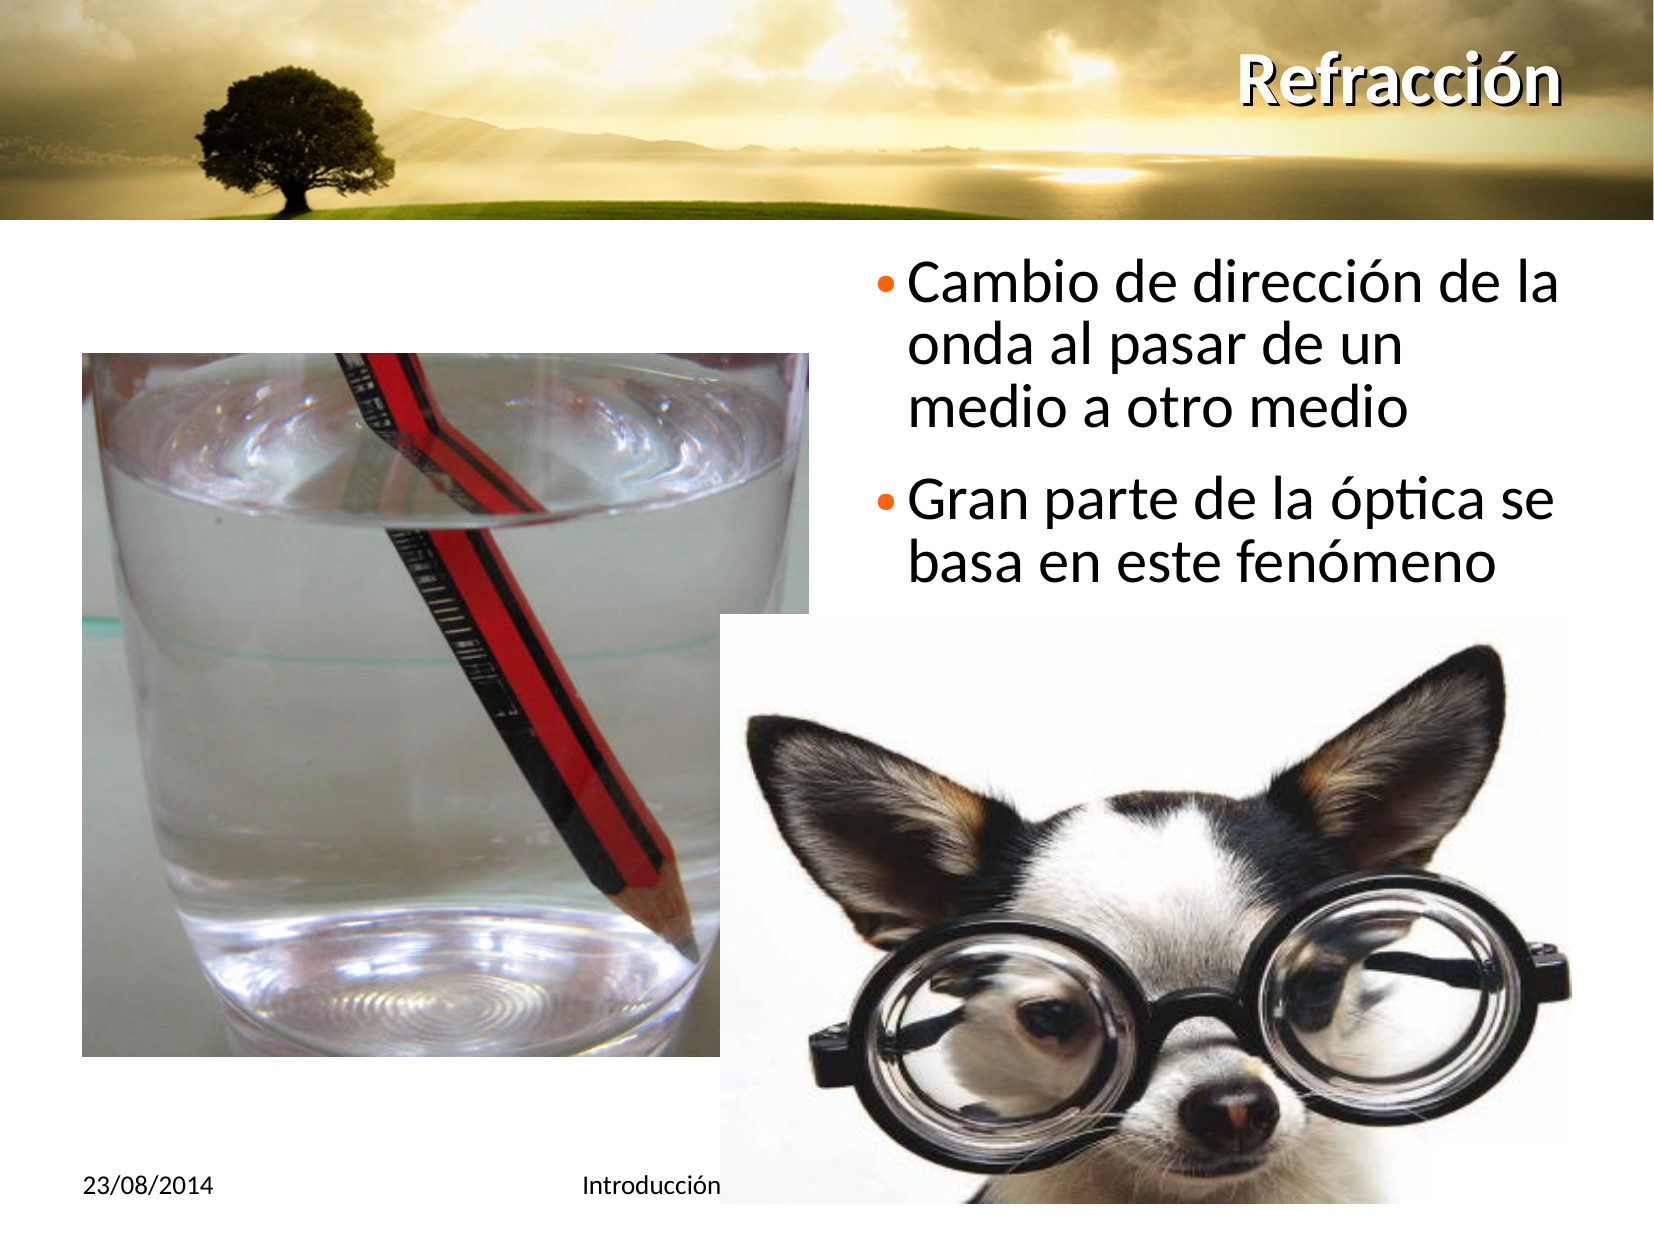

# Refracción
Cambio de dirección de la onda al pasar de un medio a otro medio
Gran parte de la óptica se basa en este fenómeno
23/08/2014
Introducción a la Física (Asorey-Sarmiento)
16